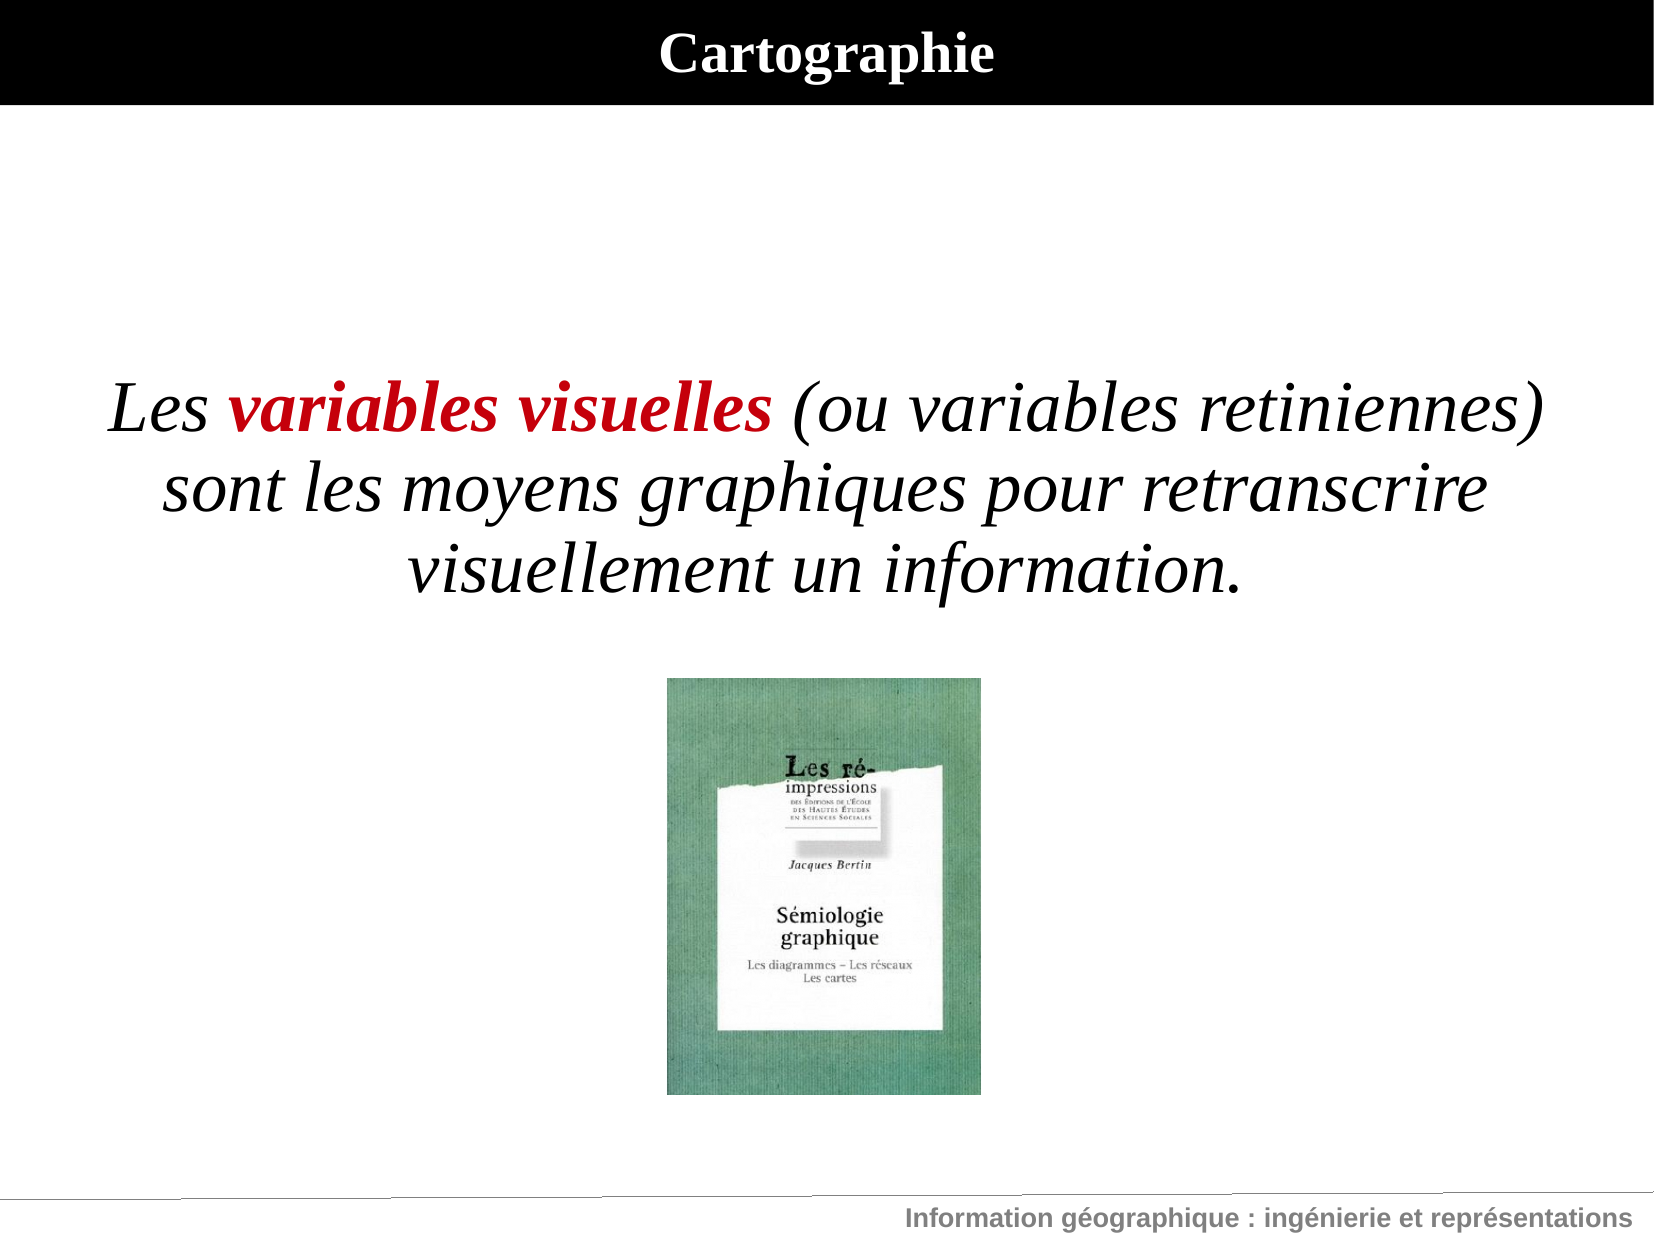

# Cartographie
Les variables visuelles (ou variables retiniennes) sont les moyens graphiques pour retranscrire visuellement un information.